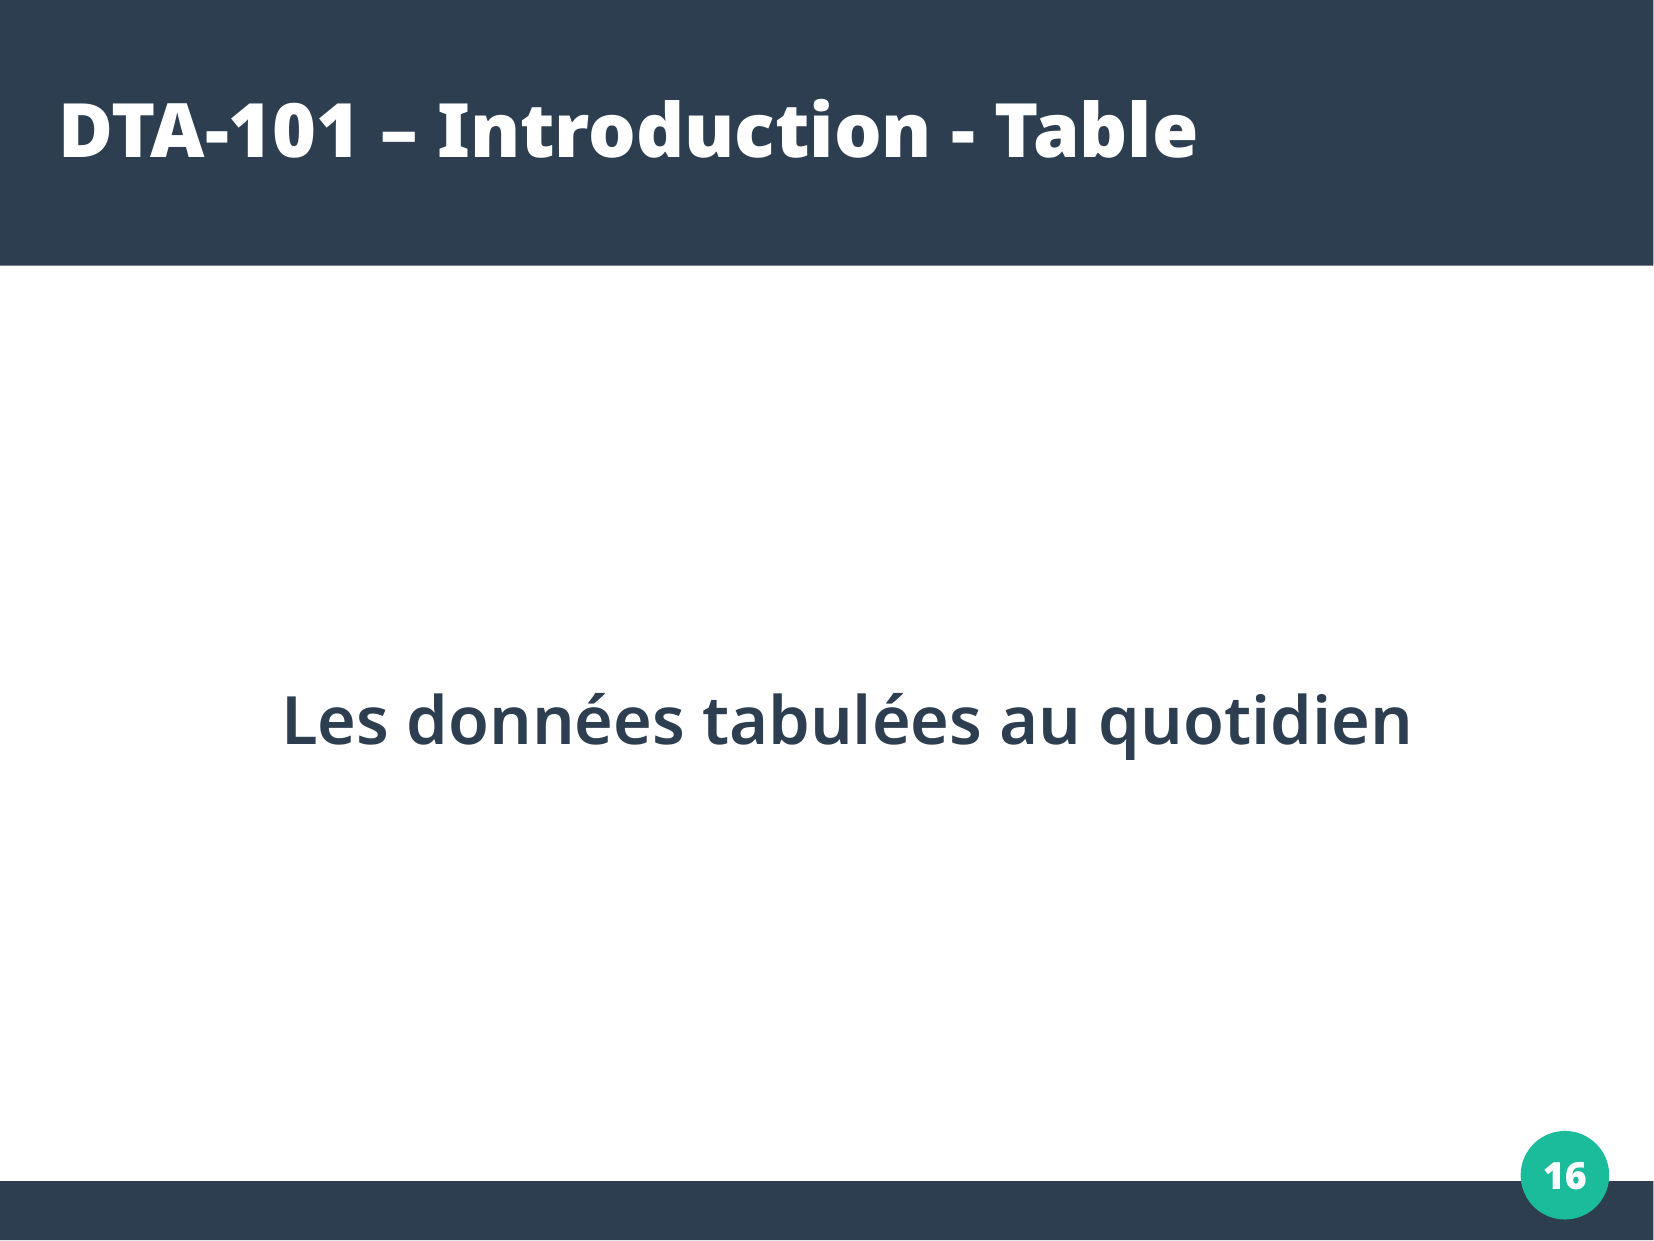

# DTA-101 – Introduction - Table
Les données tabulées au quotidien
16